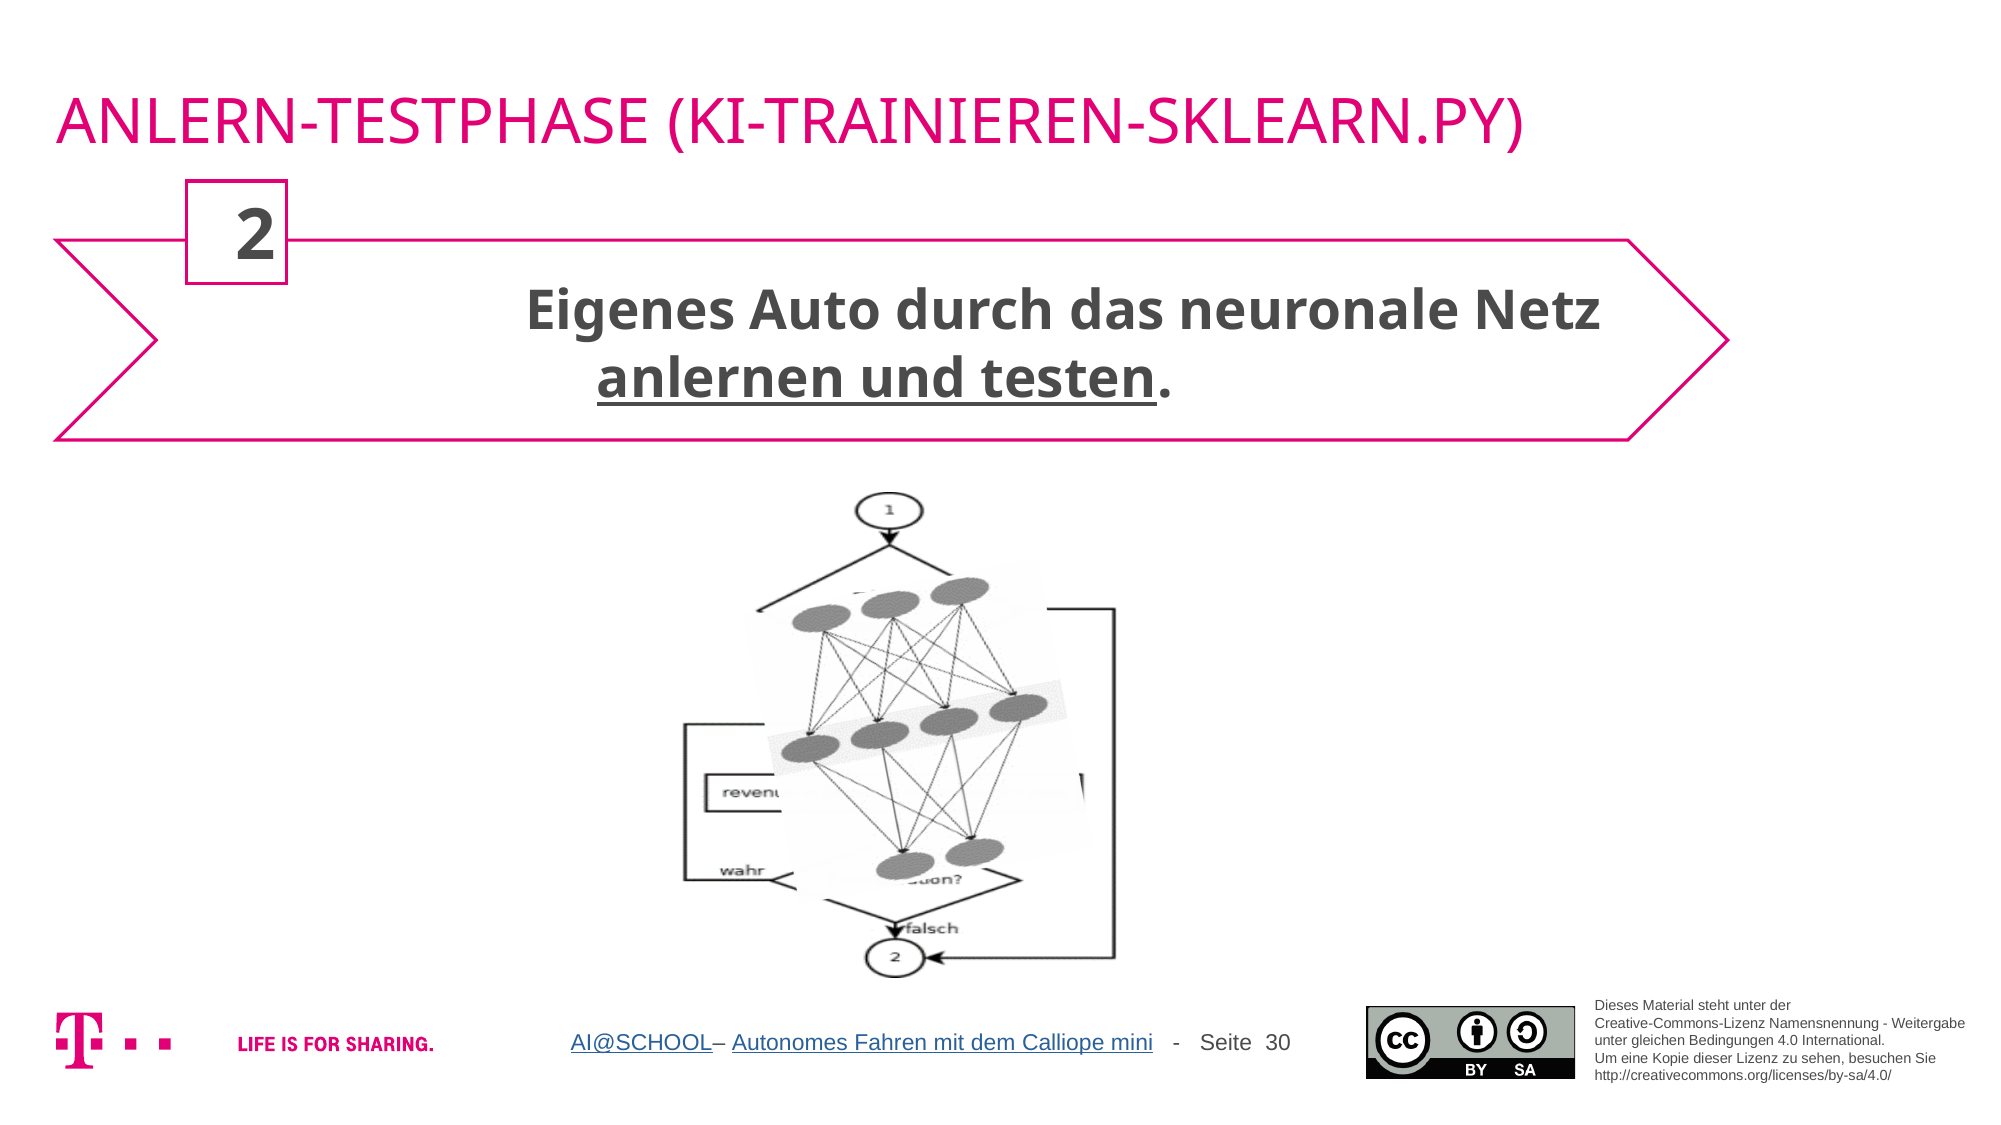

# Anlern-Testphase (ki-trainieren-sklearn.py)
2
Eigenes Auto durch das neuronale Netz
anlernen und testen.